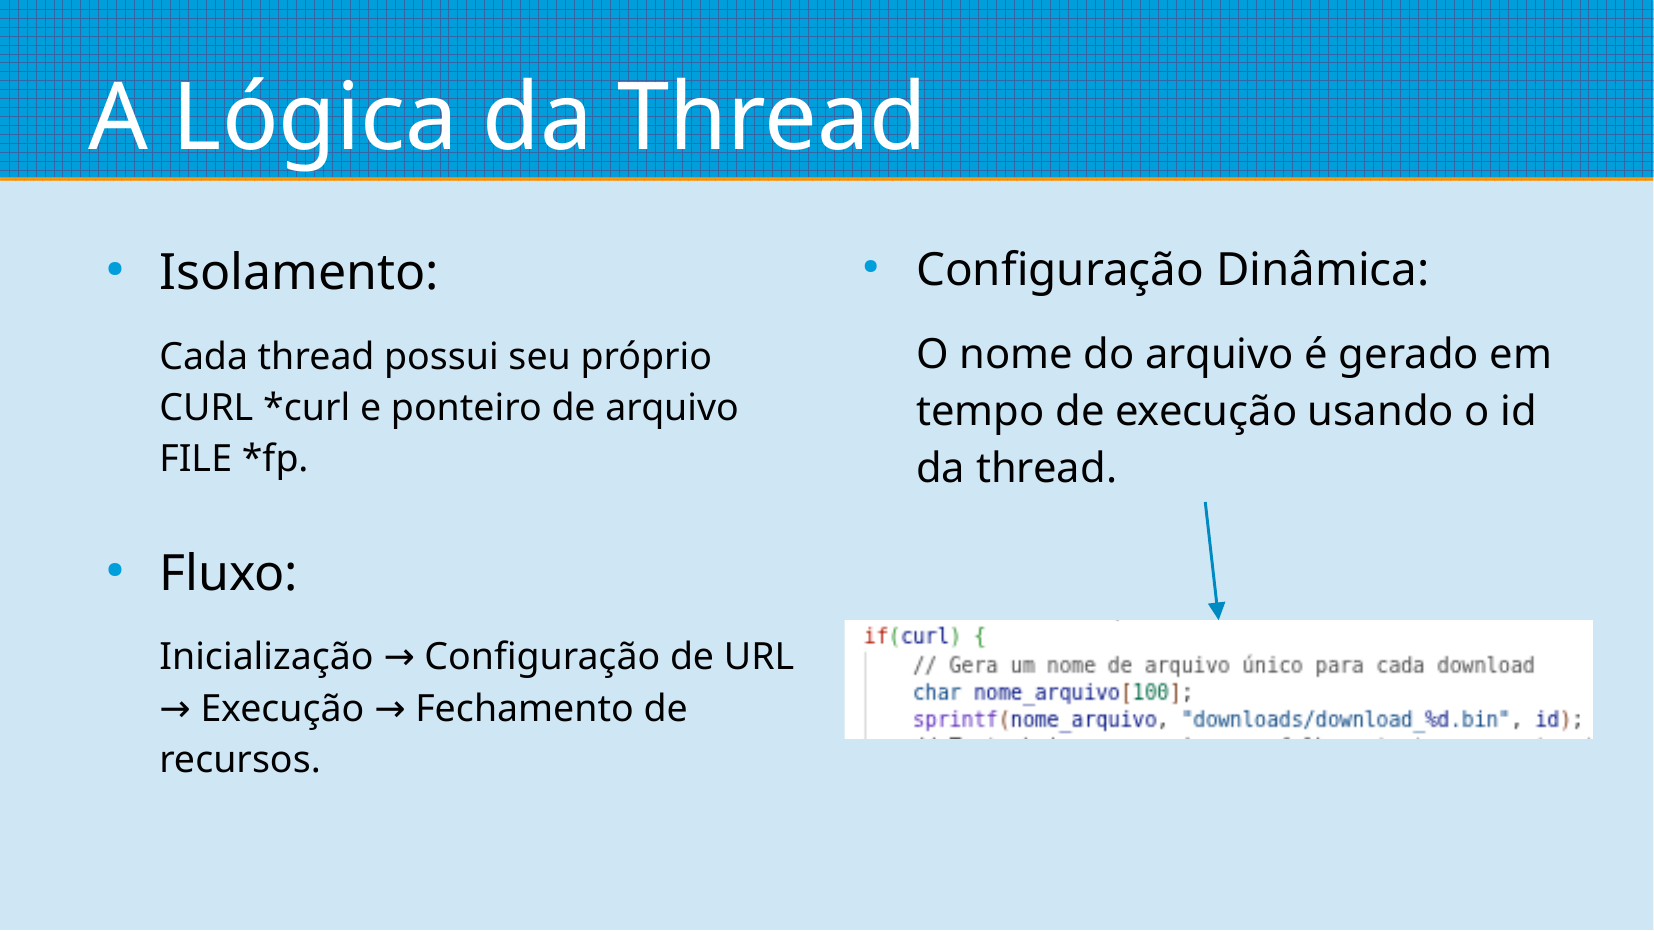

# A Lógica da Thread
Isolamento:
Cada thread possui seu próprio CURL *curl e ponteiro de arquivo FILE *fp.
Configuração Dinâmica:
O nome do arquivo é gerado em tempo de execução usando o id da thread.
Fluxo:
Inicialização → Configuração de URL → Execução → Fechamento de recursos.